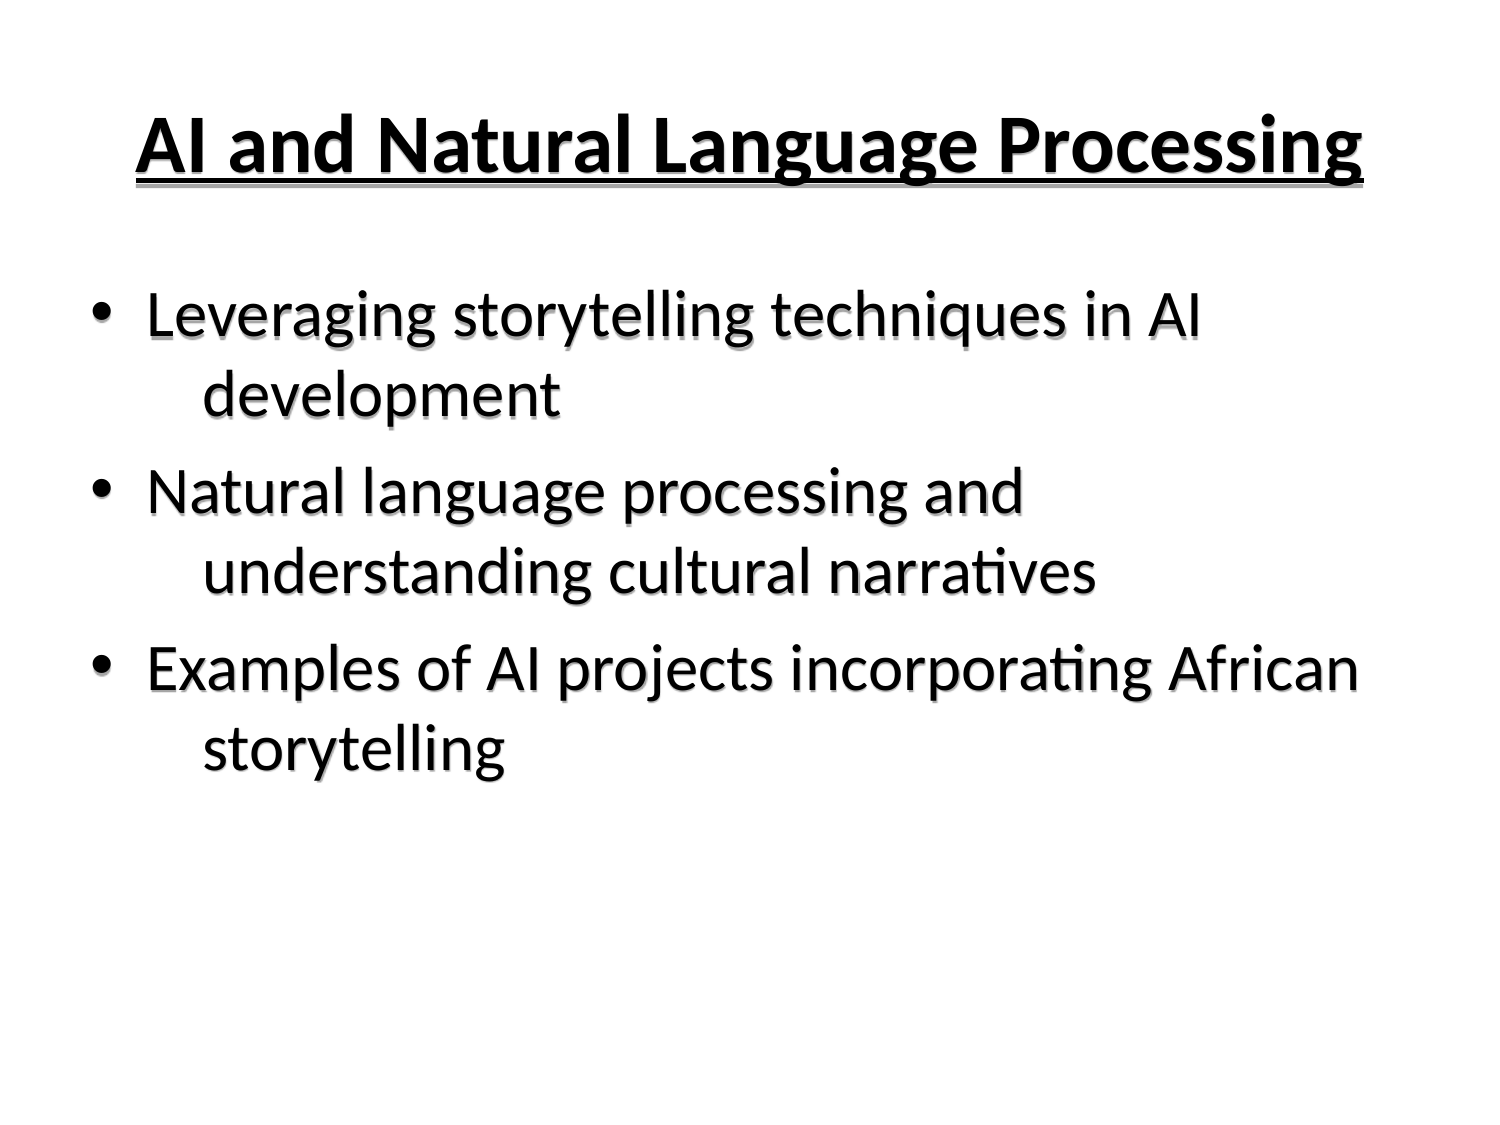

# AI and Natural Language Processing
Leveraging storytelling techniques in AI development
Natural language processing and understanding cultural narratives
Examples of AI projects incorporating African storytelling